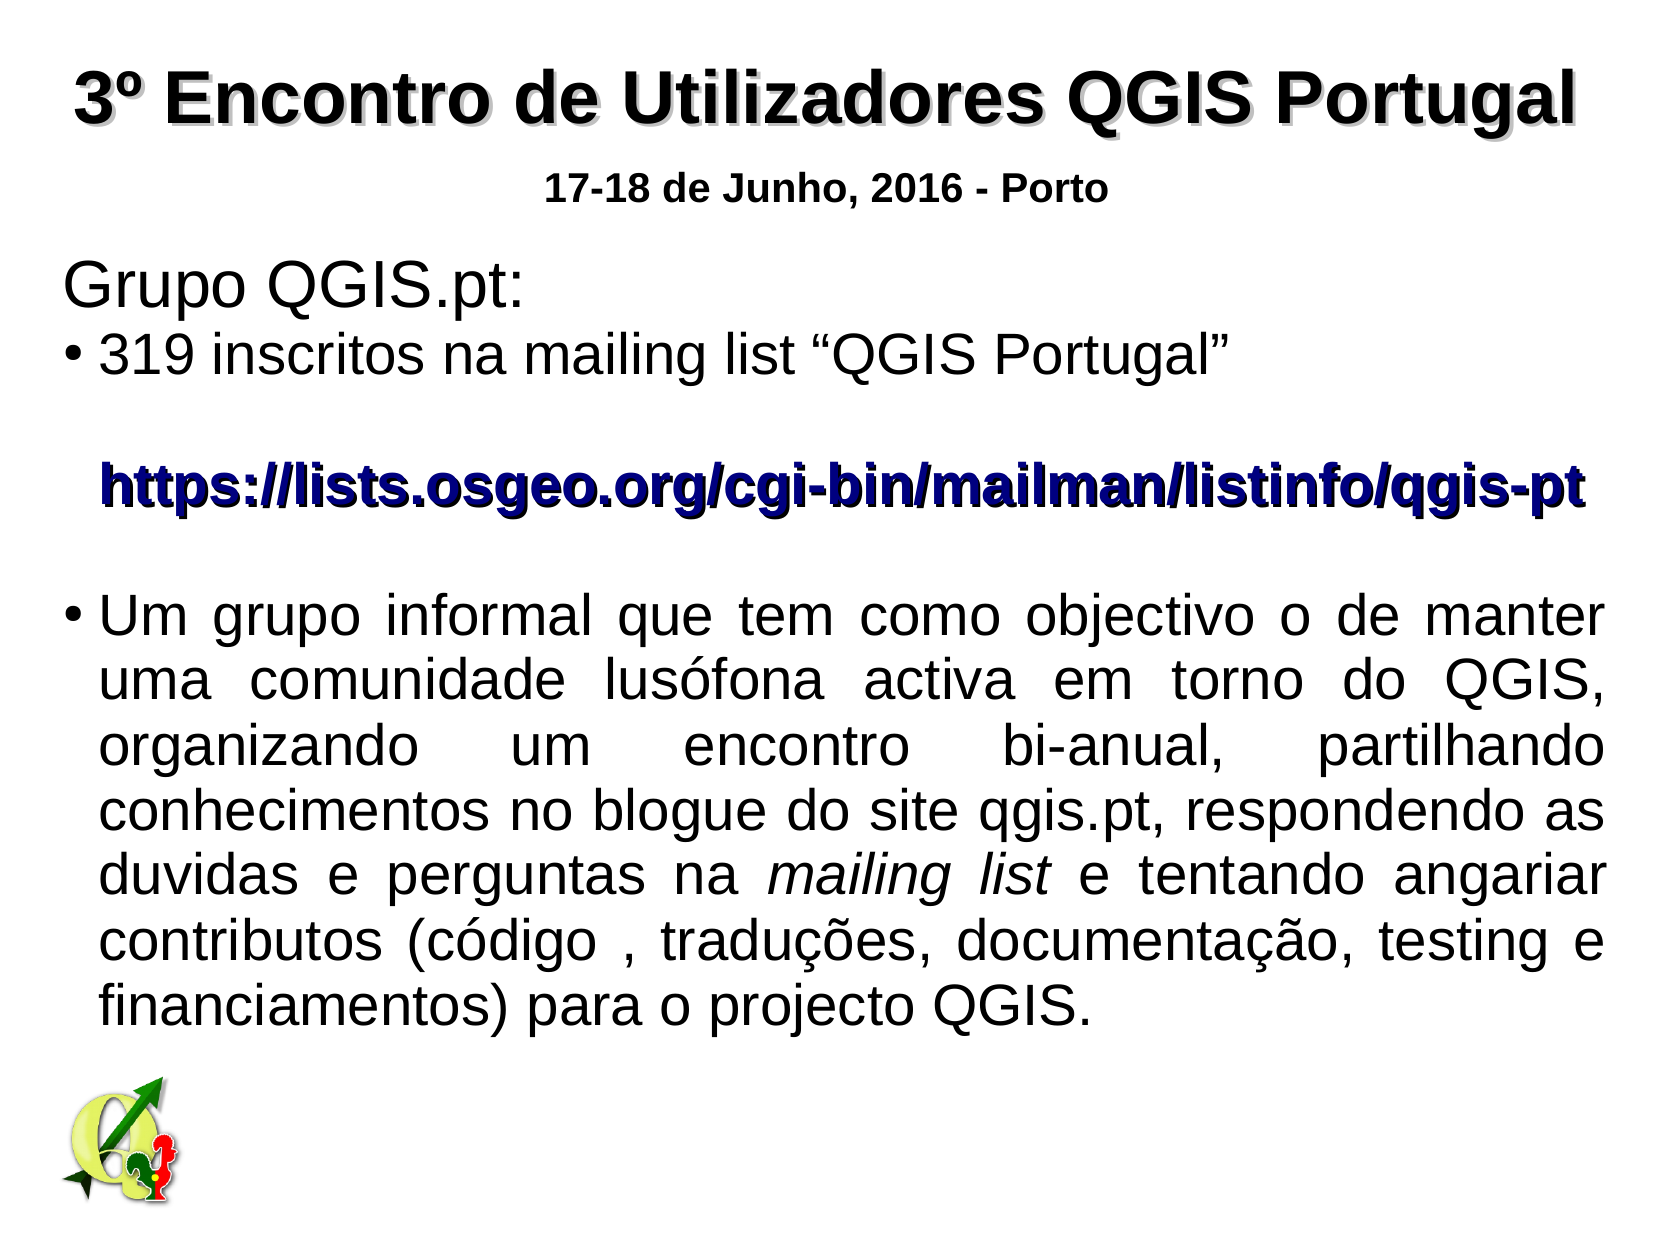

3º Encontro de Utilizadores QGIS Portugal
17-18 de Junho, 2016 - Porto
Grupo QGIS.pt:
319 inscritos na mailing list “QGIS Portugal”
https://lists.osgeo.org/cgi-bin/mailman/listinfo/qgis-pt
Um grupo informal que tem como objectivo o de manter uma comunidade lusófona activa em torno do QGIS, organizando um encontro bi-anual, partilhando conhecimentos no blogue do site qgis.pt, respondendo as duvidas e perguntas na mailing list e tentando angariar contributos (código , traduções, documentação, testing e financiamentos) para o projecto QGIS.